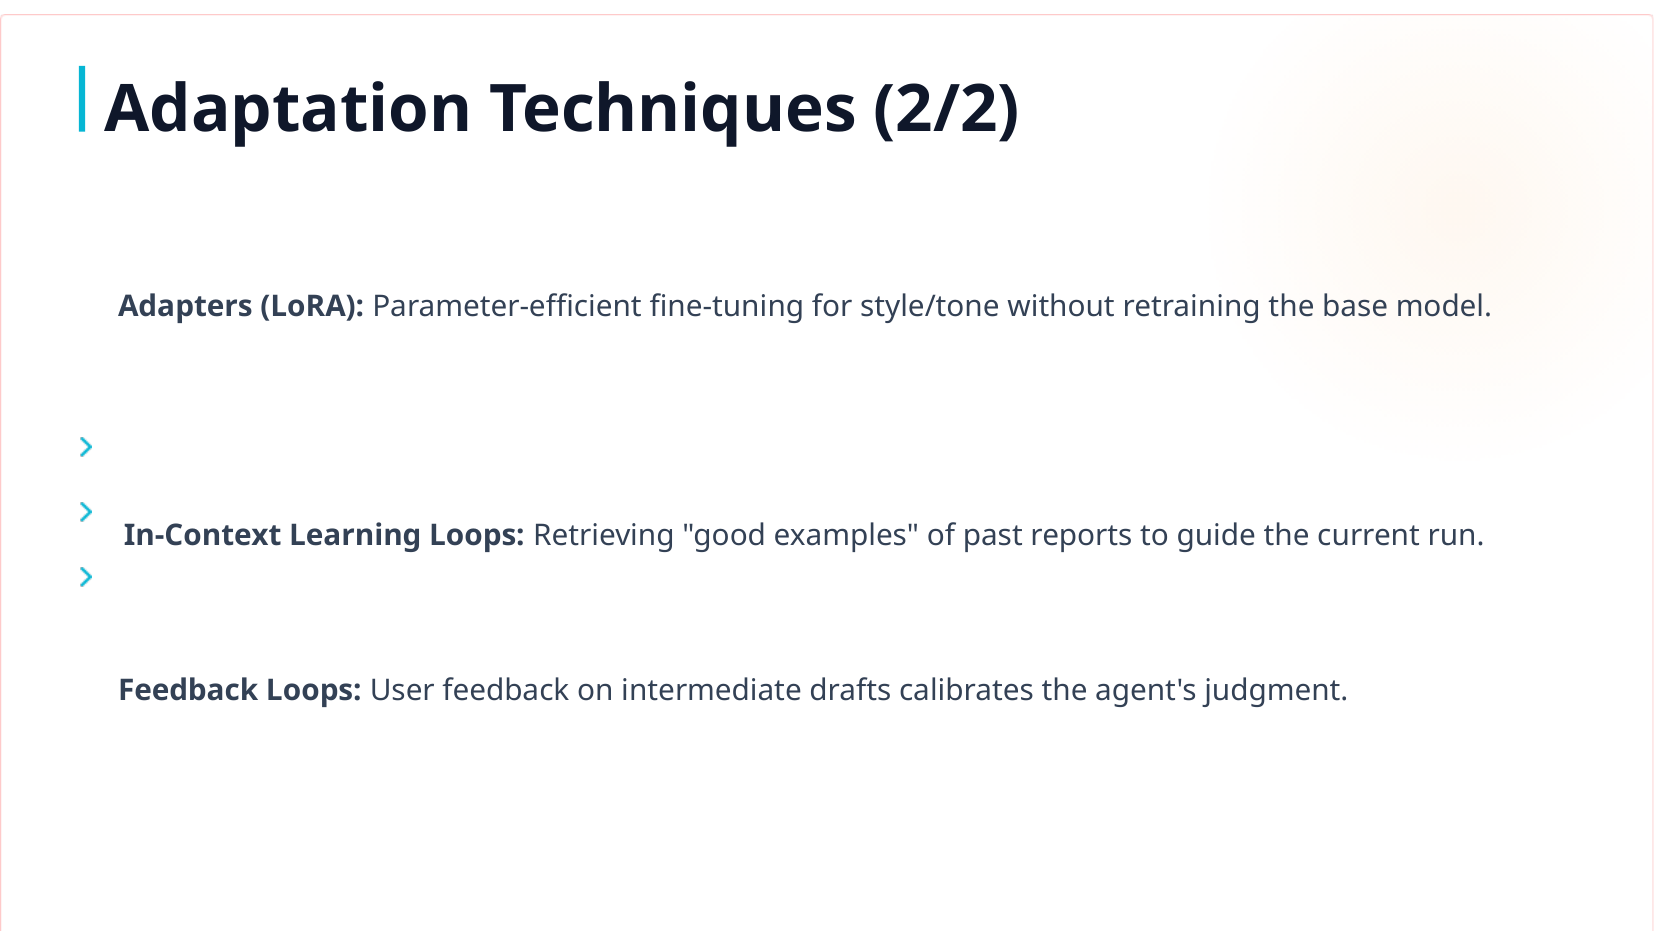

Adaptation Techniques (2/2)
Adapters (LoRA): Parameter-efficient fine-tuning for style/tone without retraining the base model.
In-Context Learning Loops: Retrieving "good examples" of past reports to guide the current run.
Feedback Loops: User feedback on intermediate drafts calibrates the agent's judgment.